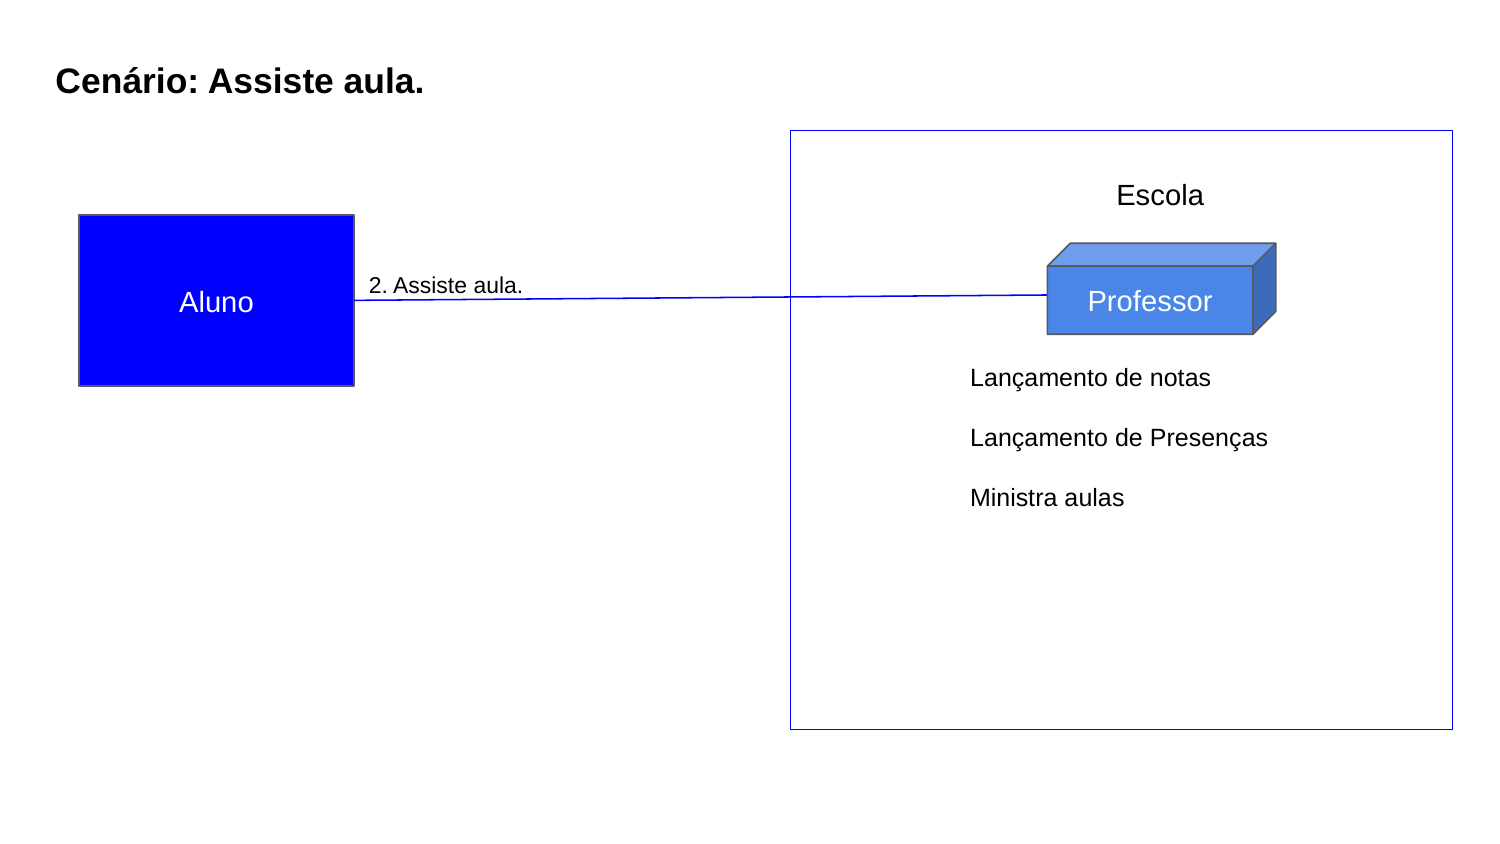

Cenário: Assiste aula.
Escola
Aluno
Professor
2. Assiste aula.
Lançamento de notas
Lançamento de Presenças
Ministra aulas